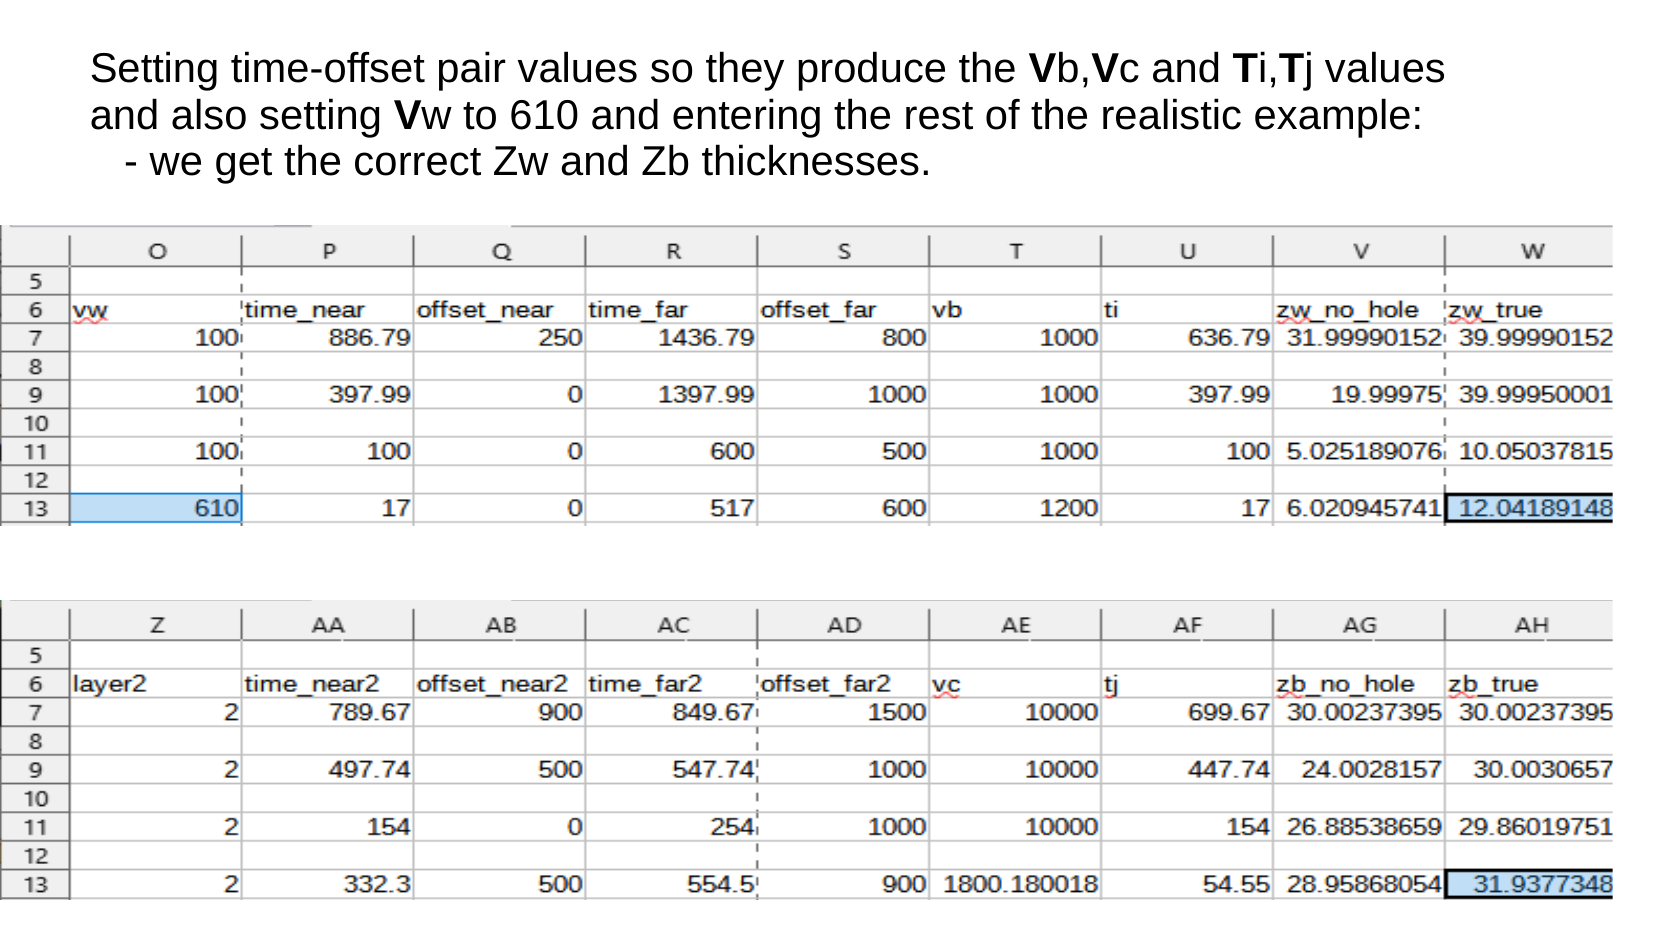

Setting time-offset pair values so they produce the Vb,Vc and Ti,Tj values and also setting Vw to 610 and entering the rest of the realistic example:
 - we get the correct Zw and Zb thicknesses.